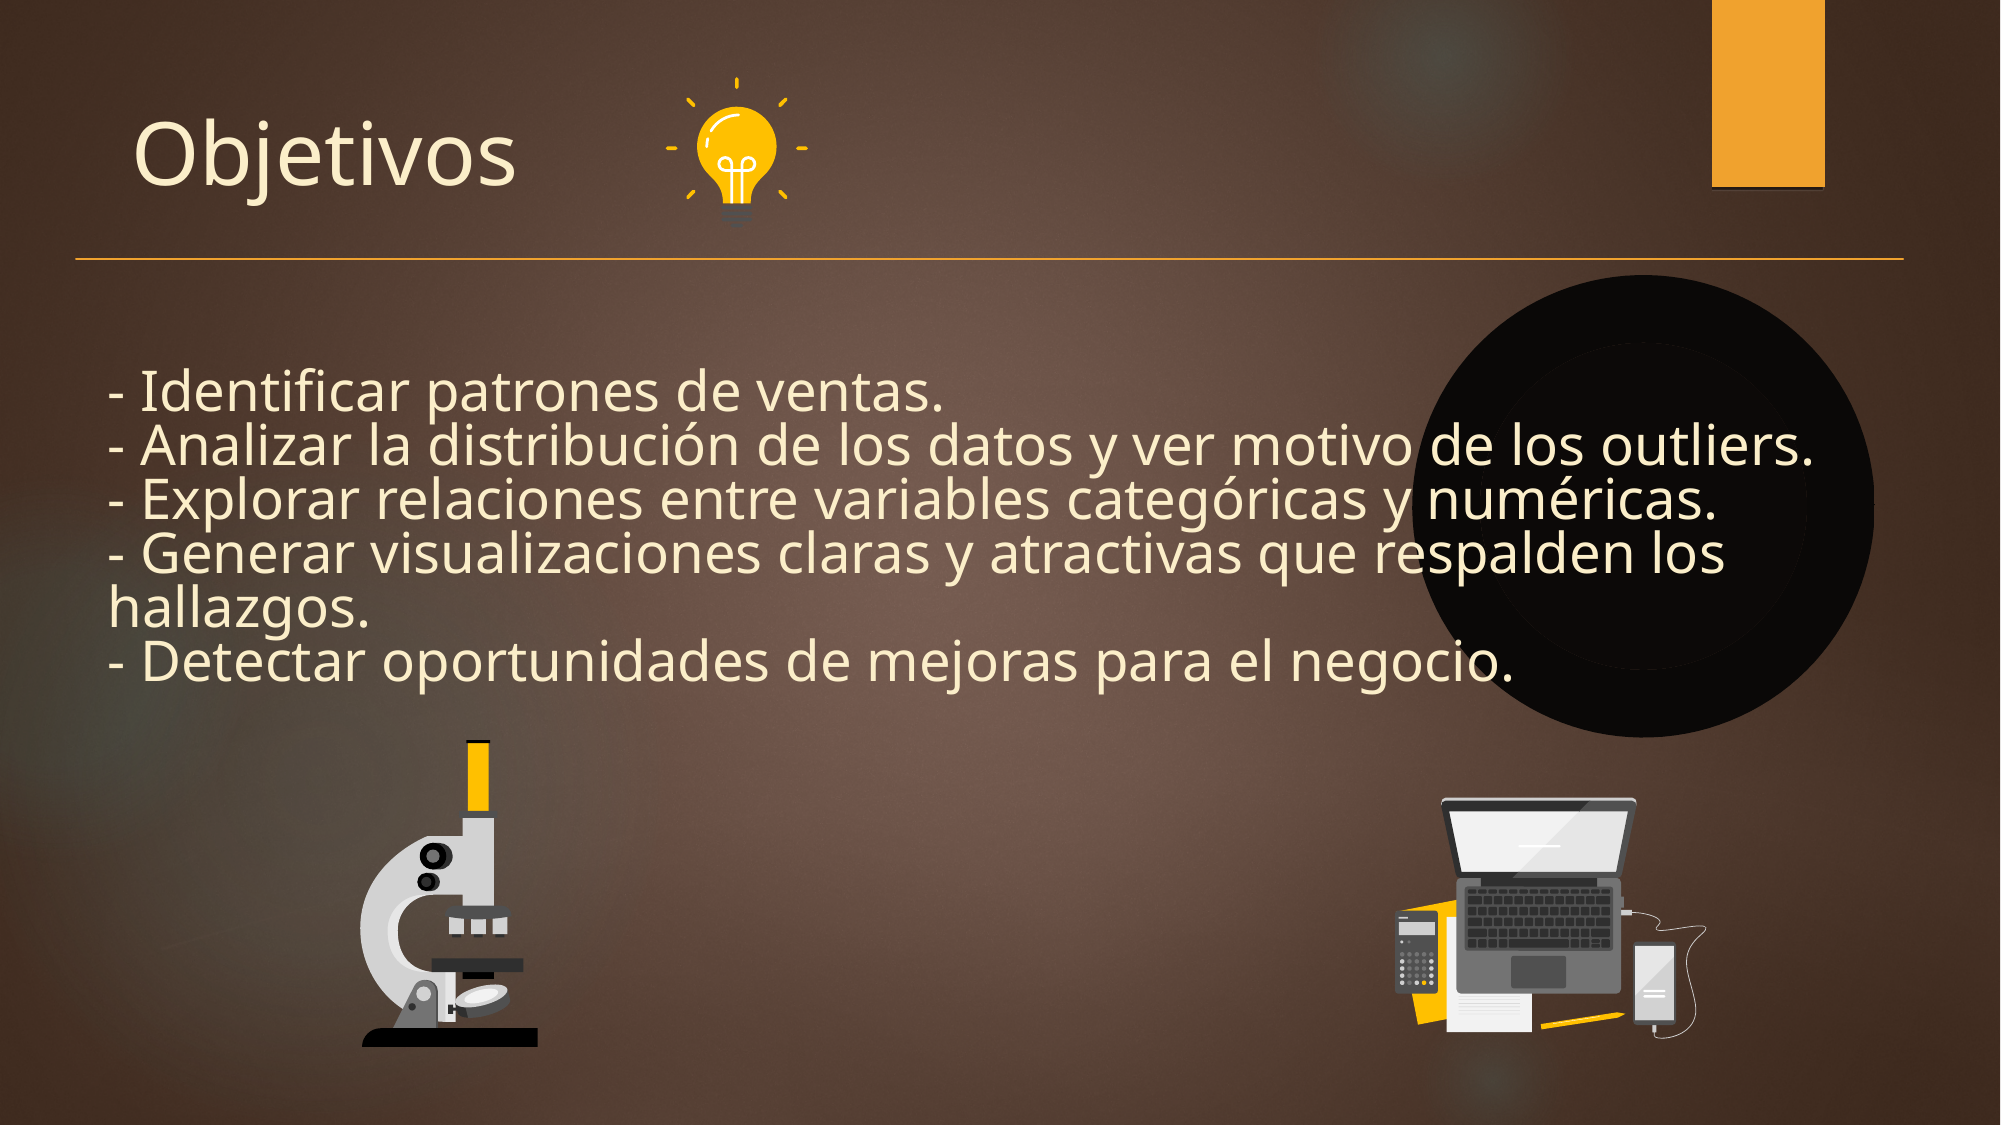

# Objetivos
- Identificar patrones de ventas.
- Analizar la distribución de los datos y ver motivo de los outliers.
- Explorar relaciones entre variables categóricas y numéricas.
- Generar visualizaciones claras y atractivas que respalden los hallazgos.
- Detectar oportunidades de mejoras para el negocio.